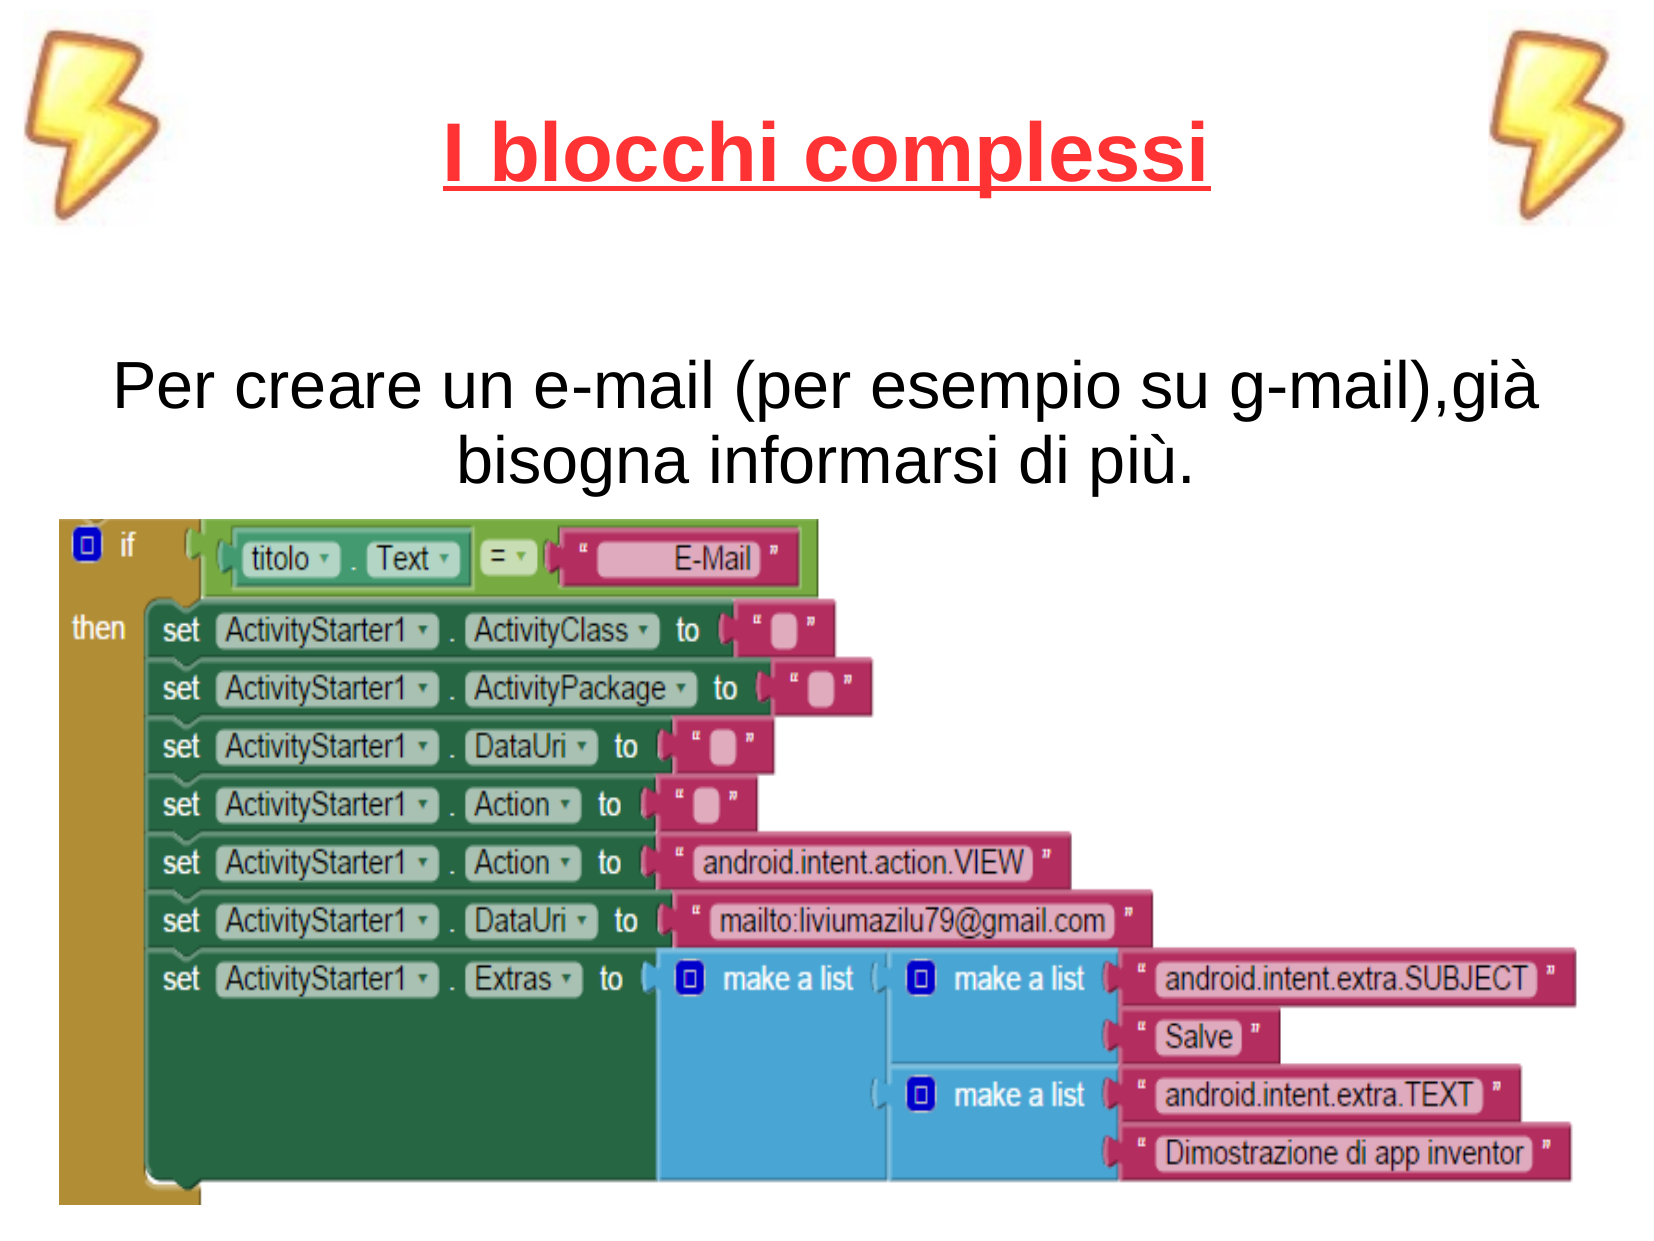

# I blocchi complessi
Per creare un e-mail (per esempio su g-mail),già bisogna informarsi di più.